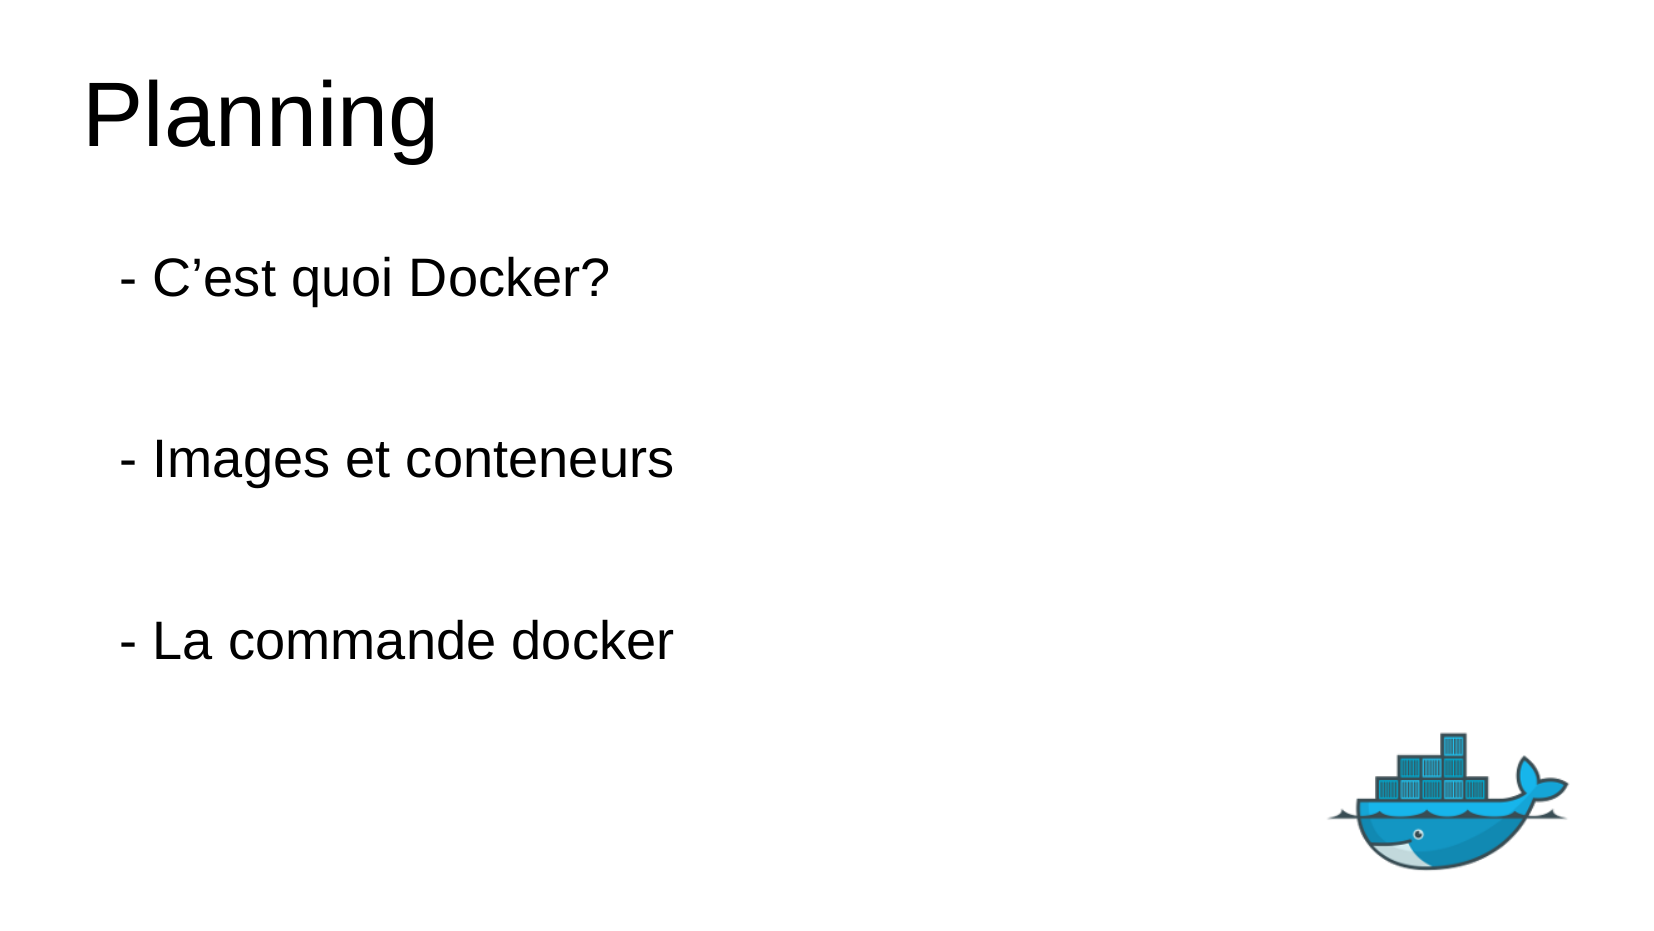

# Planning
- C’est quoi Docker?
- Images et conteneurs
- La commande docker